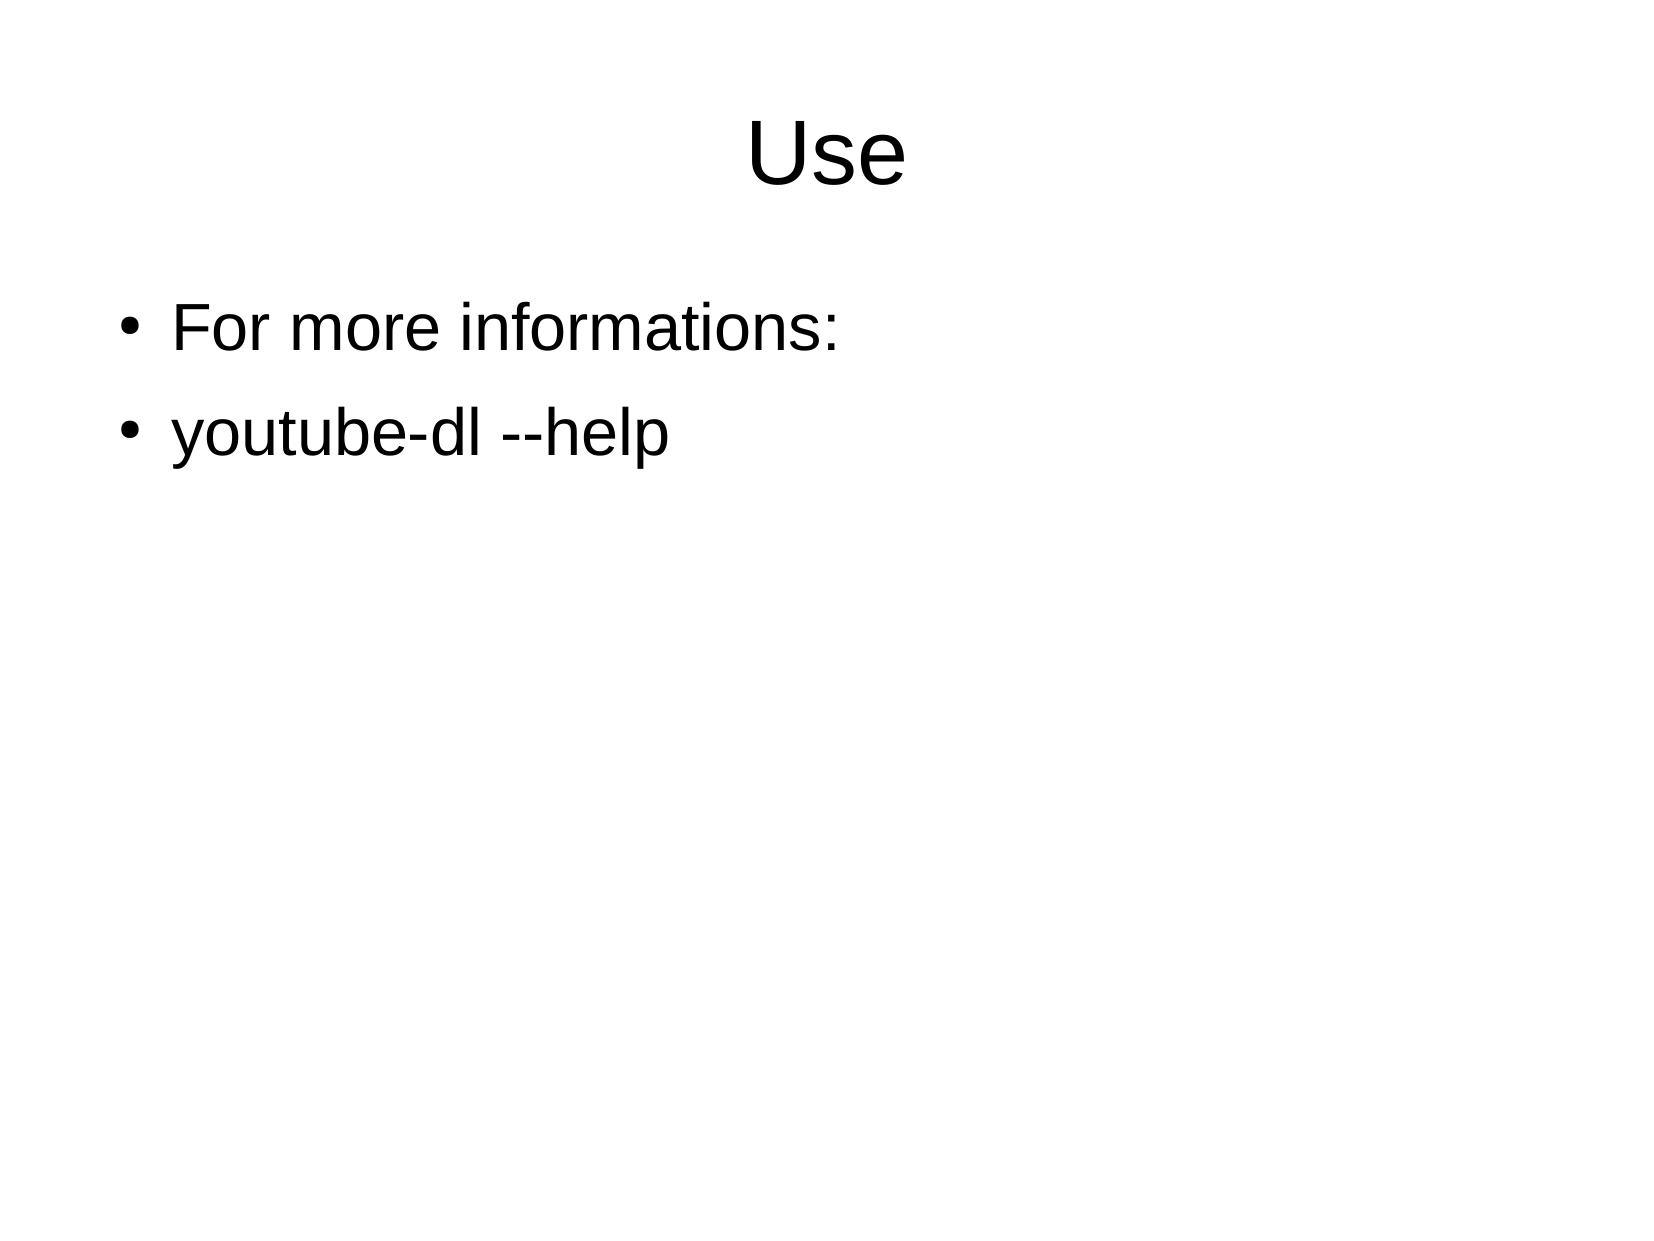

# Use
For more informations:
youtube-dl --help